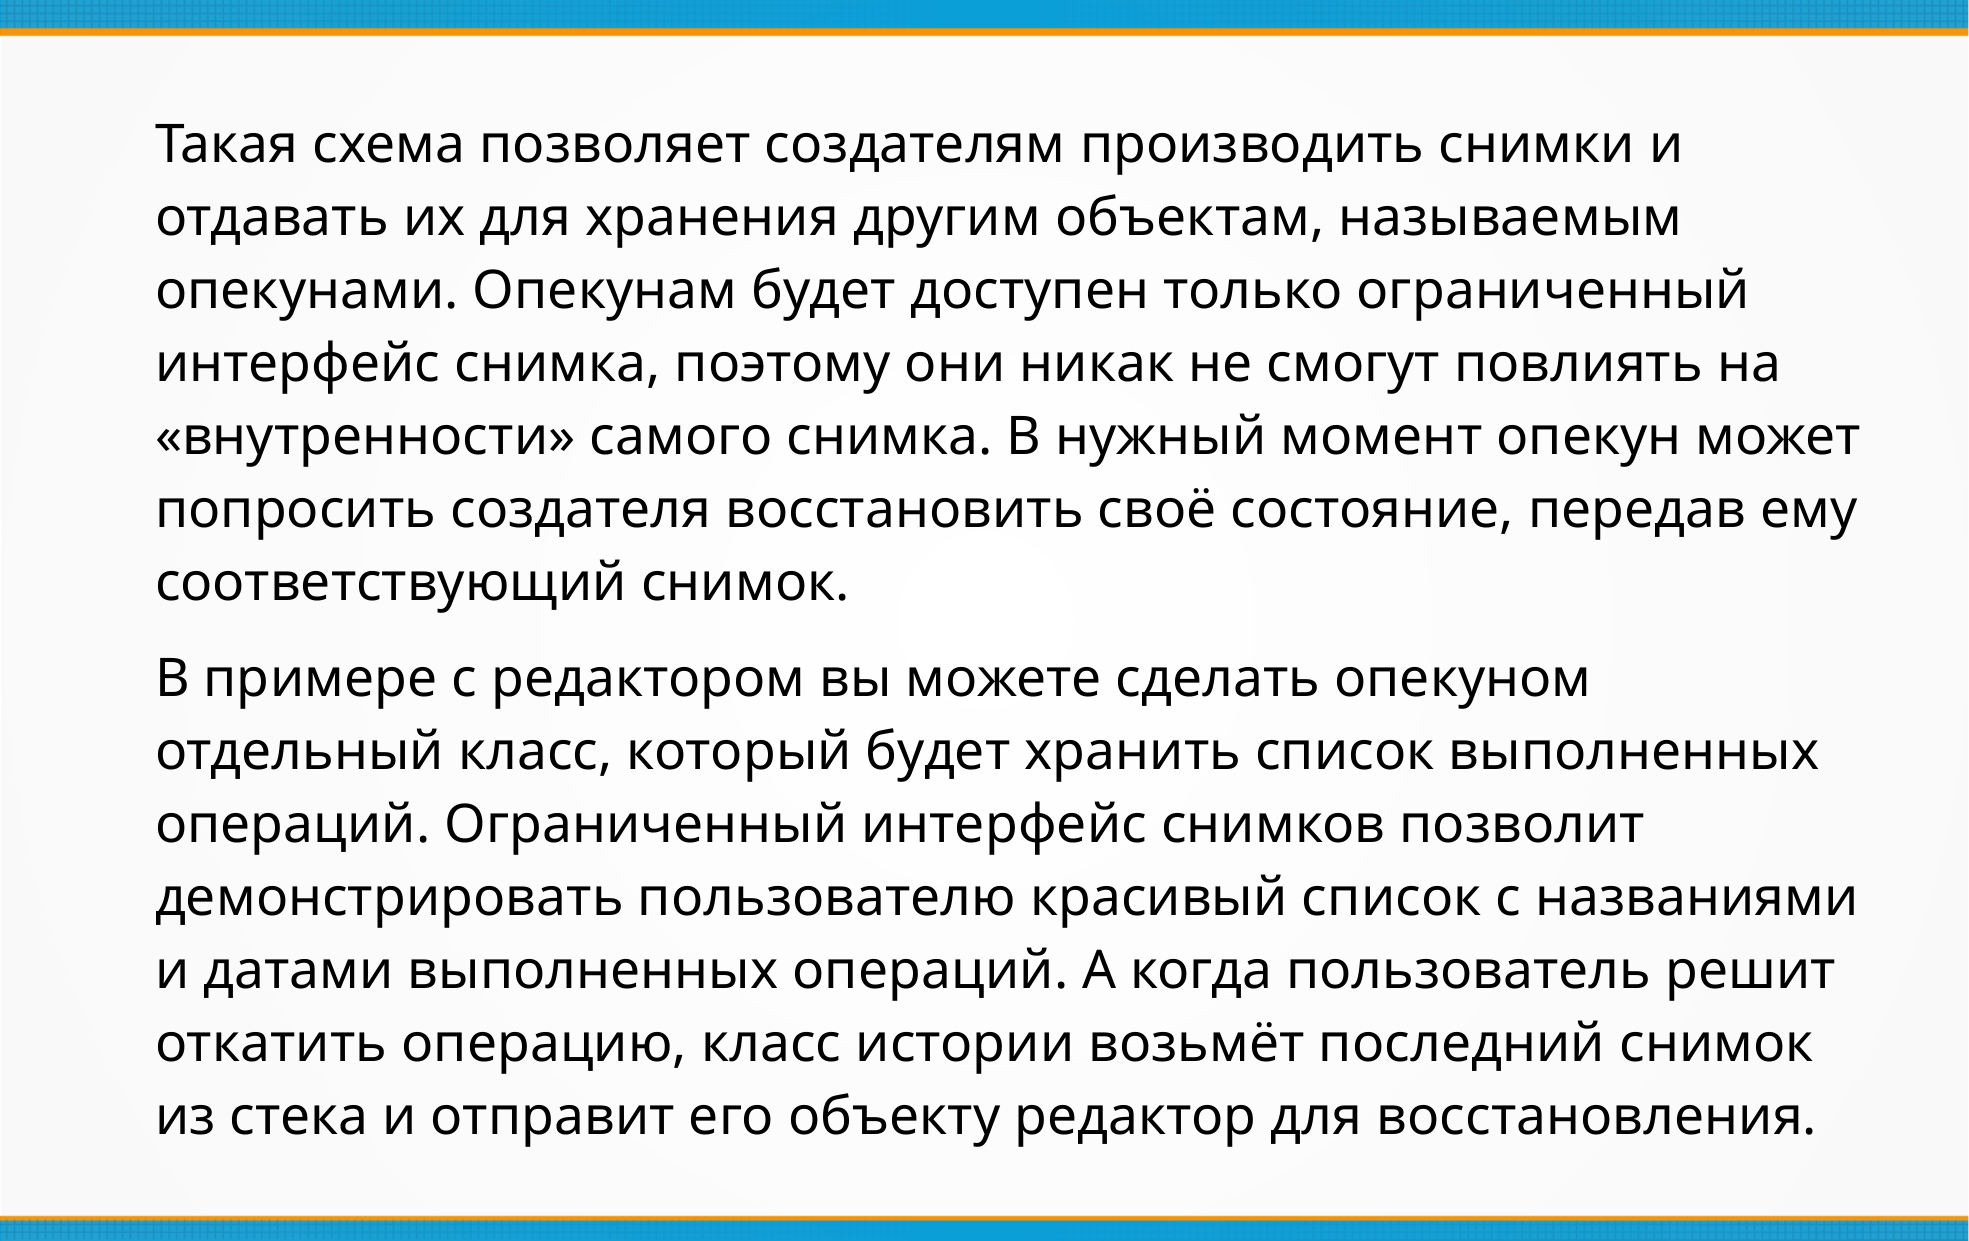

# Такая схема позволяет создателям производить снимки и отдавать их для хранения другим объектам, называемым опекунами. Опекунам будет доступен только ограниченный интерфейс снимка, поэтому они никак не смогут повлиять на «внутренности» самого снимка. В нужный момент опекун может попросить создателя восстановить своё состояние, передав ему соответствующий снимок.
В примере с редактором вы можете сделать опекуном отдельный класс, который будет хранить список выполненных операций. Ограниченный интерфейс снимков позволит демонстрировать пользователю красивый список с названиями и датами выполненных операций. А когда пользователь решит откатить операцию, класс истории возьмёт последний снимок из стека и отправит его объекту редактор для восстановления.